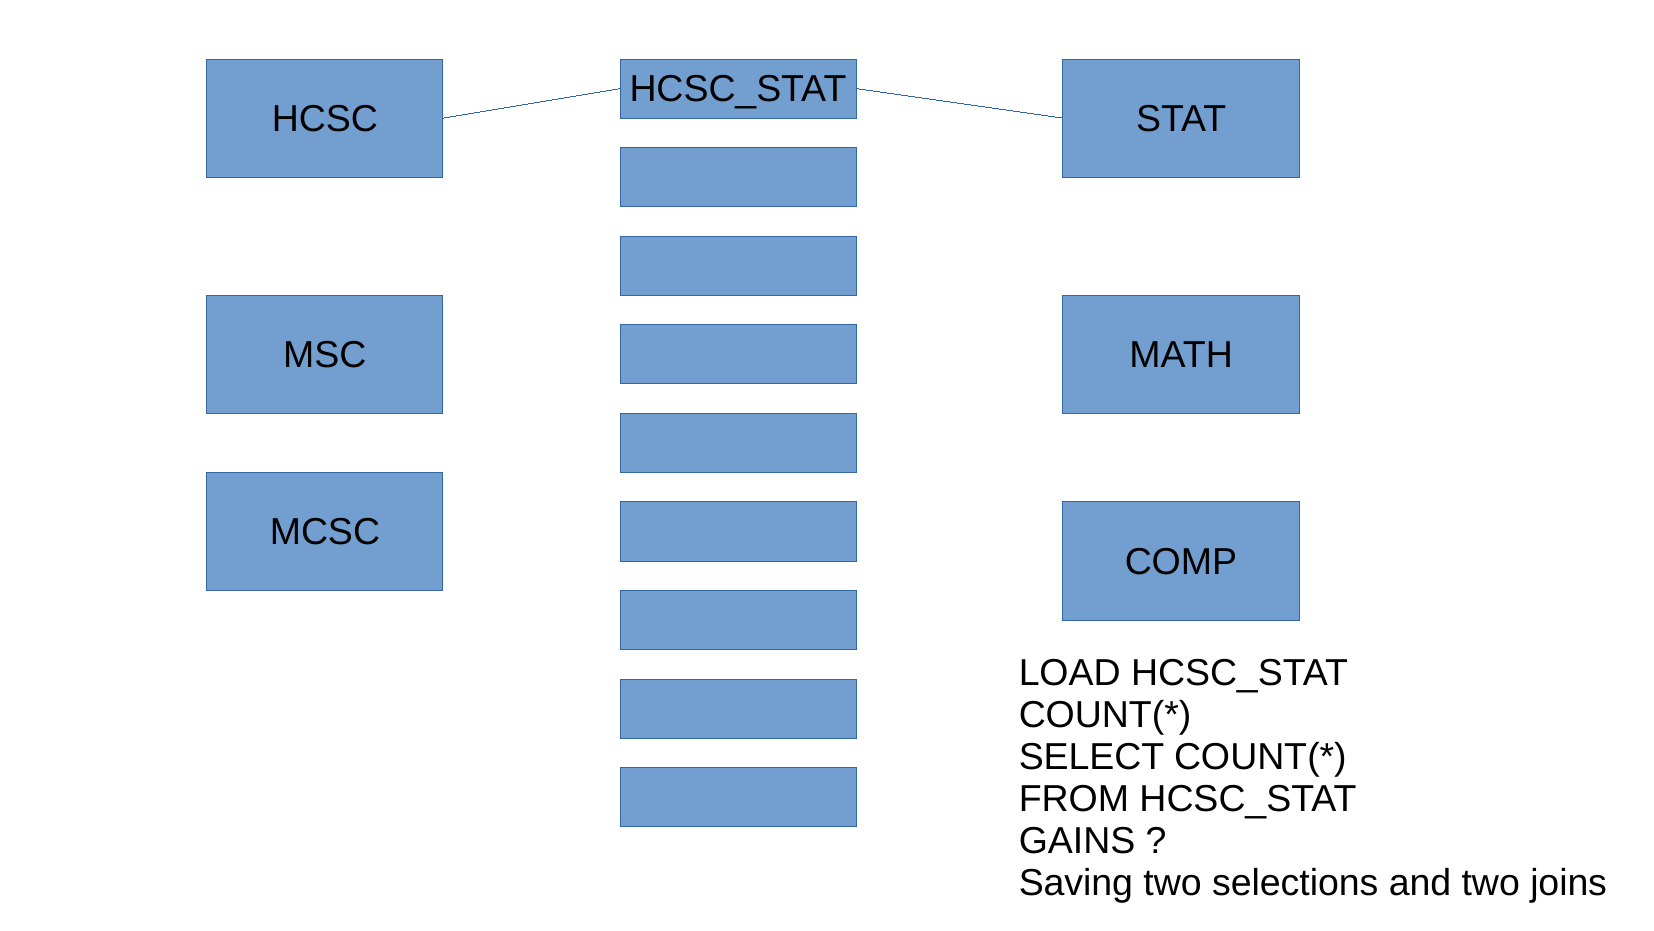

HCSC
HCSC_STAT
STAT
MSC
MATH
MCSC
COMP
LOAD HCSC_STAT
COUNT(*)
SELECT COUNT(*)
FROM HCSC_STAT
GAINS ?
Saving two selections and two joins